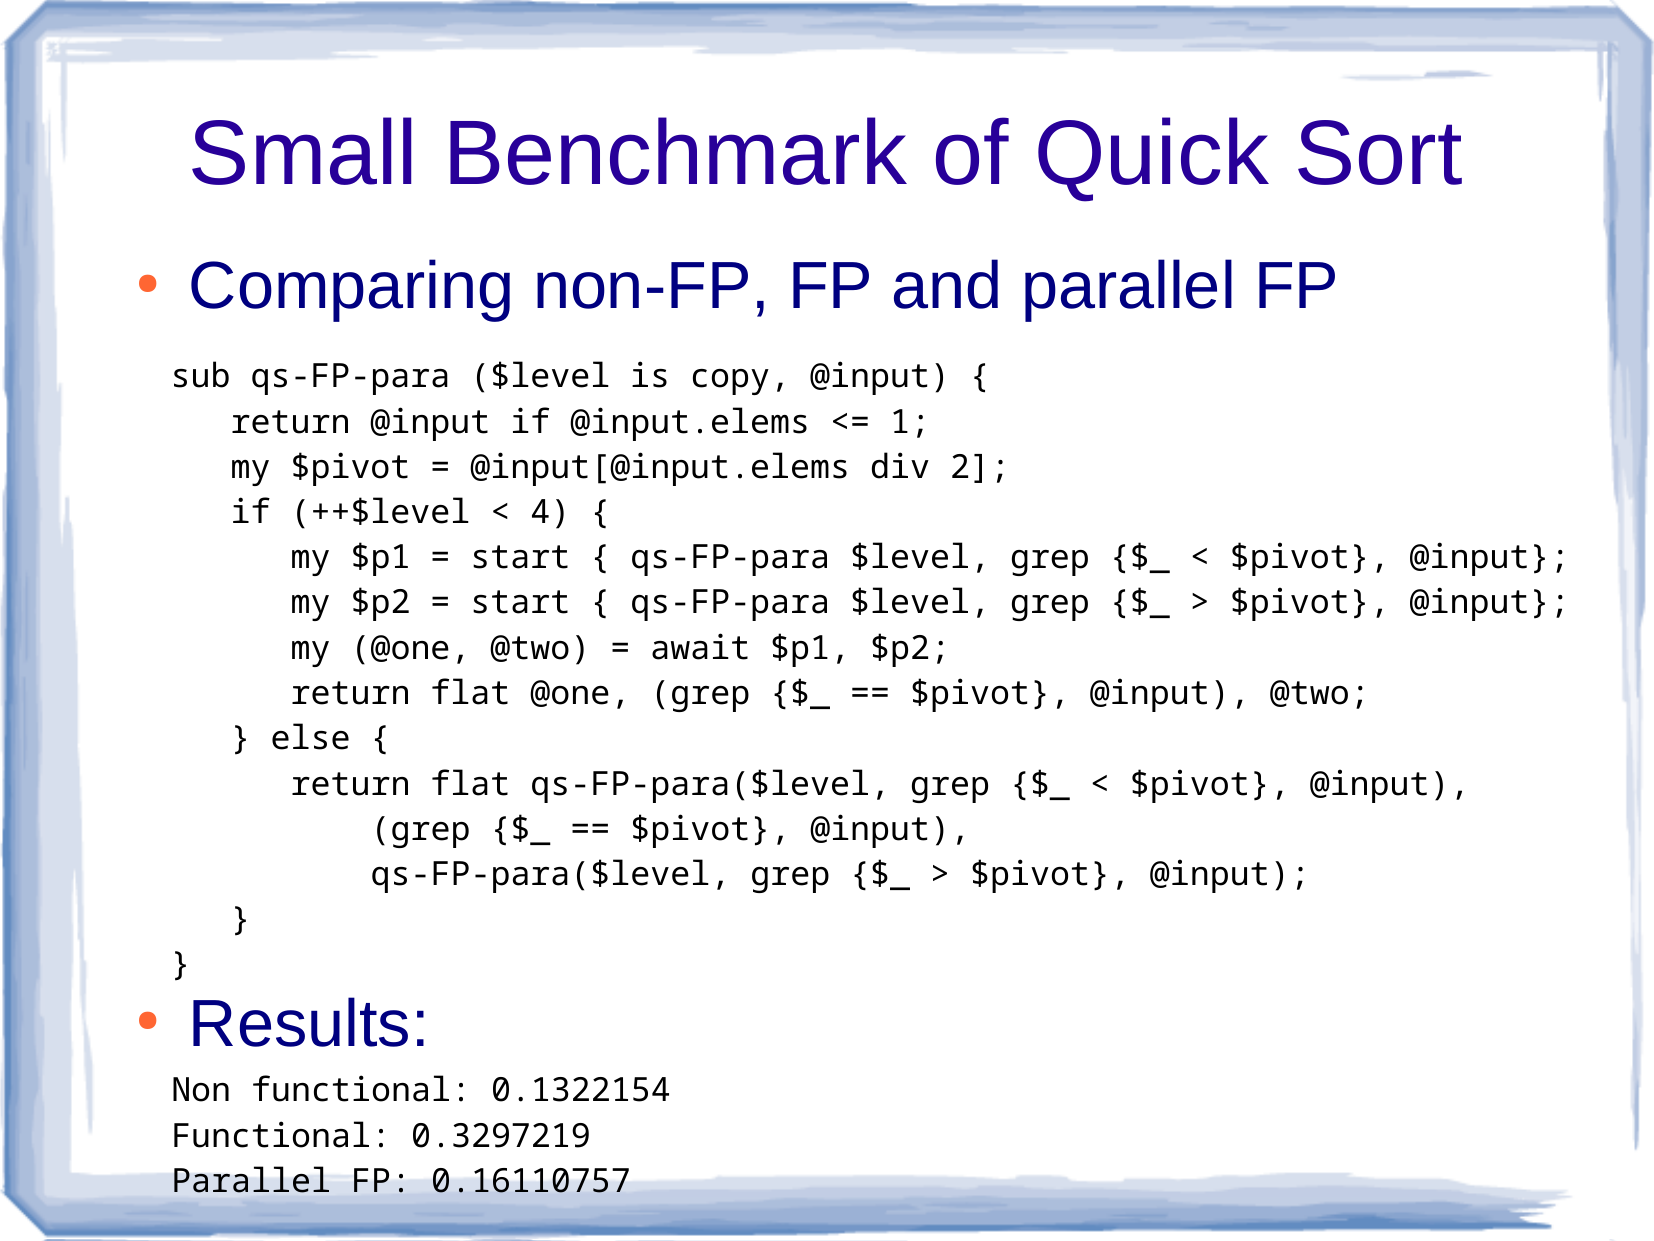

# Small Benchmark of Quick Sort
Comparing non-FP, FP and parallel FP
sub qs-FP-para ($level is copy, @input) {
 return @input if @input.elems <= 1;
 my $pivot = @input[@input.elems div 2];
 if (++$level < 4) {
 my $p1 = start { qs-FP-para $level, grep {$_ < $pivot}, @input};
 my $p2 = start { qs-FP-para $level, grep {$_ > $pivot}, @input};
 my (@one, @two) = await $p1, $p2;
 return flat @one, (grep {$_ == $pivot}, @input), @two;
 } else {
 return flat qs-FP-para($level, grep {$_ < $pivot}, @input),
 (grep {$_ == $pivot}, @input),
 qs-FP-para($level, grep {$_ > $pivot}, @input);
 }
}
Results:
Non functional: 0.1322154
Functional: 0.3297219
Parallel FP: 0.16110757